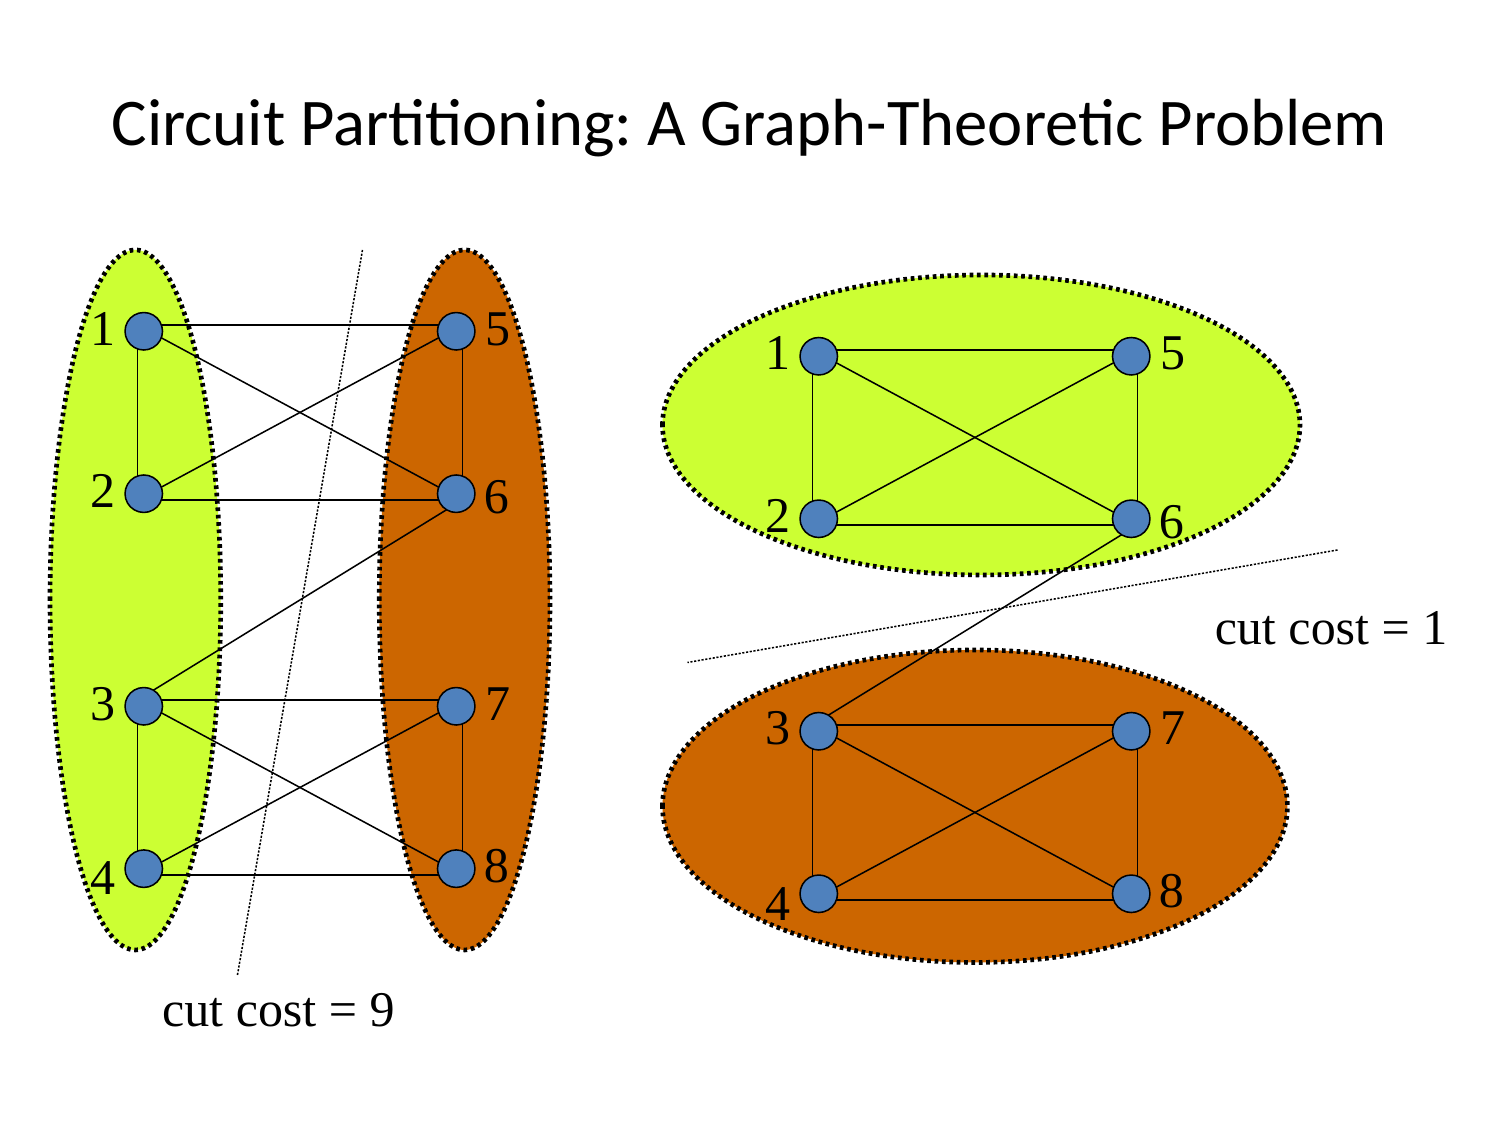

# Circuit Partitioning: A Graph-Theoretic Problem
cut cost = 9
1
5
2
6
3
7
8
4
1
5
2
6
cut cost = 1
3
7
8
4